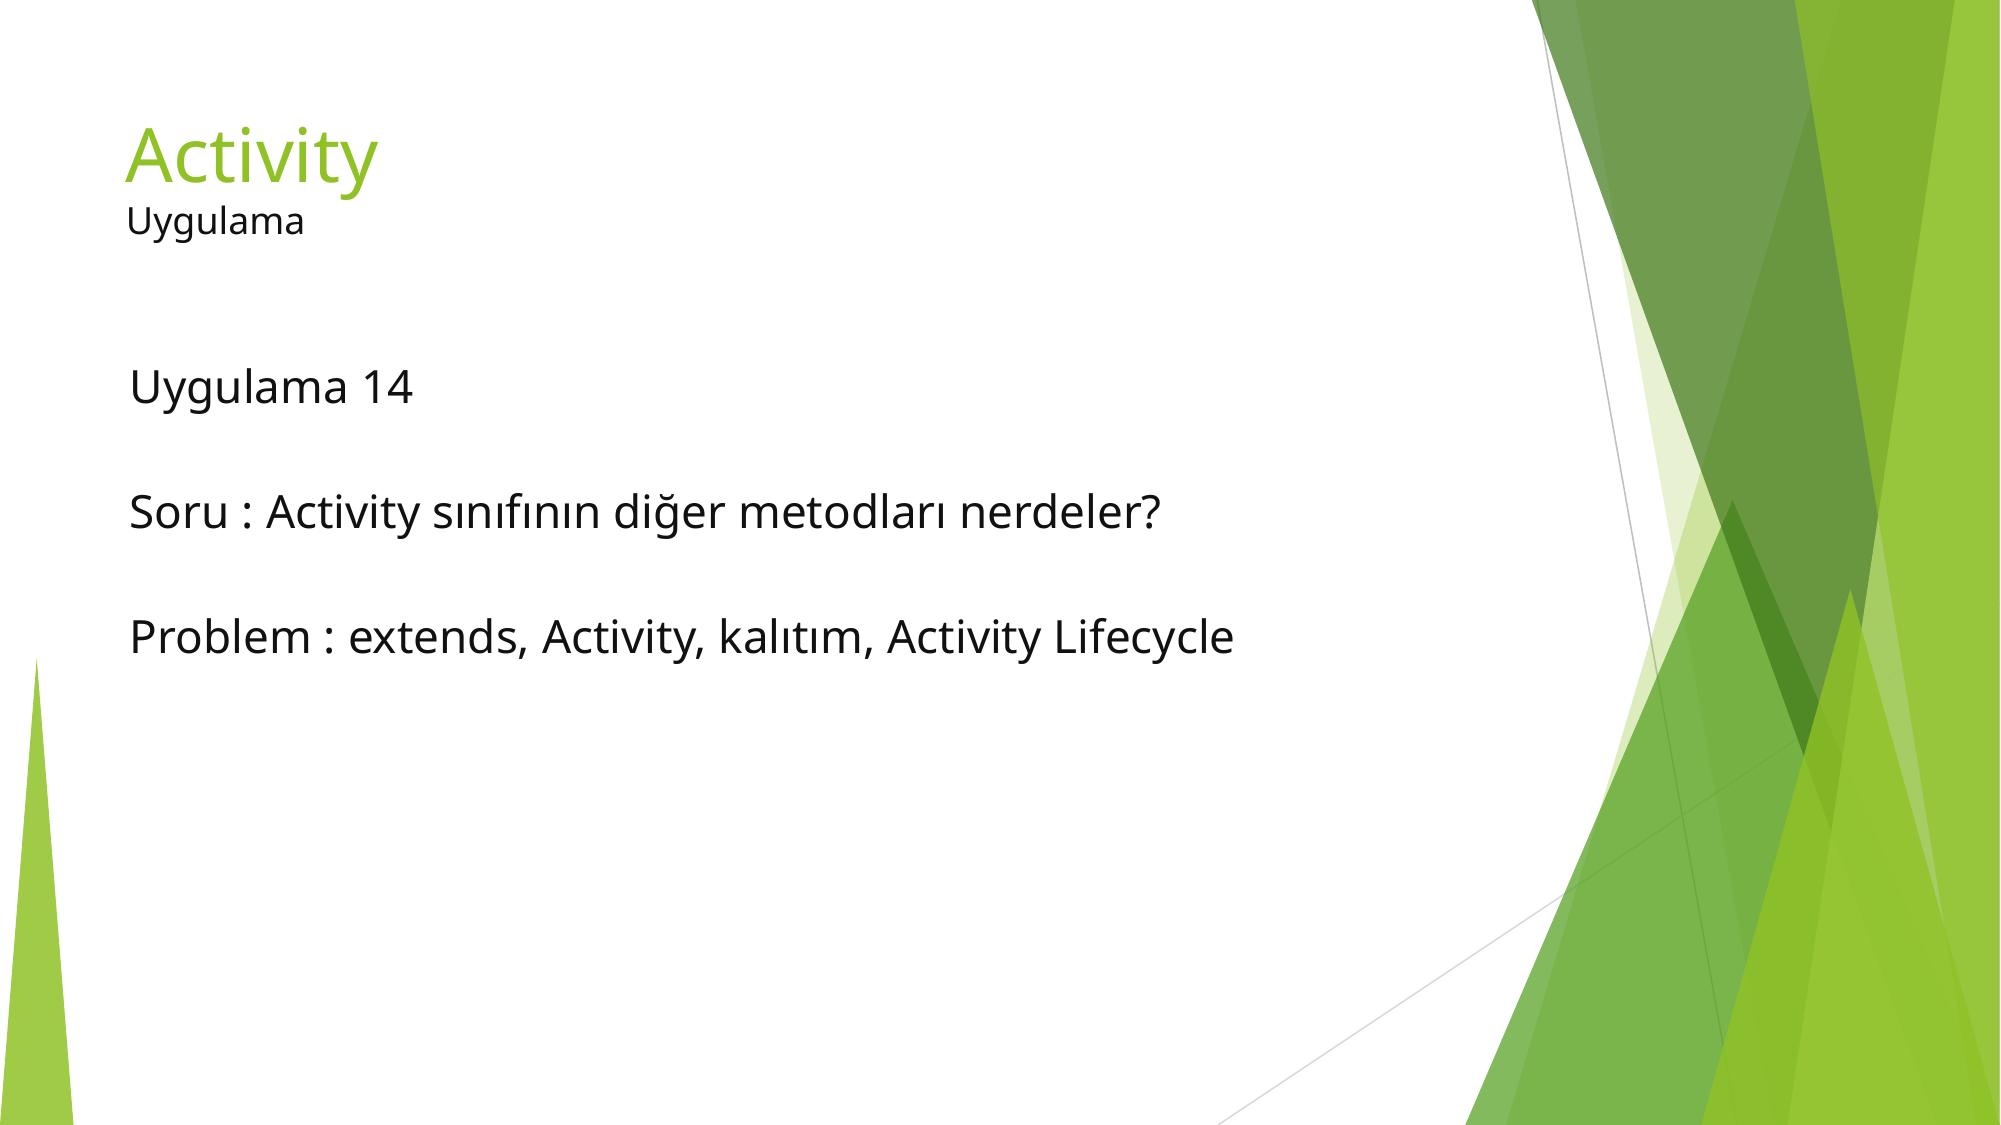

# Activity Uygulama
Uygulama 14
Soru : Activity sınıfının diğer metodları nerdeler?
Problem : extends, Activity, kalıtım, Activity Lifecycle